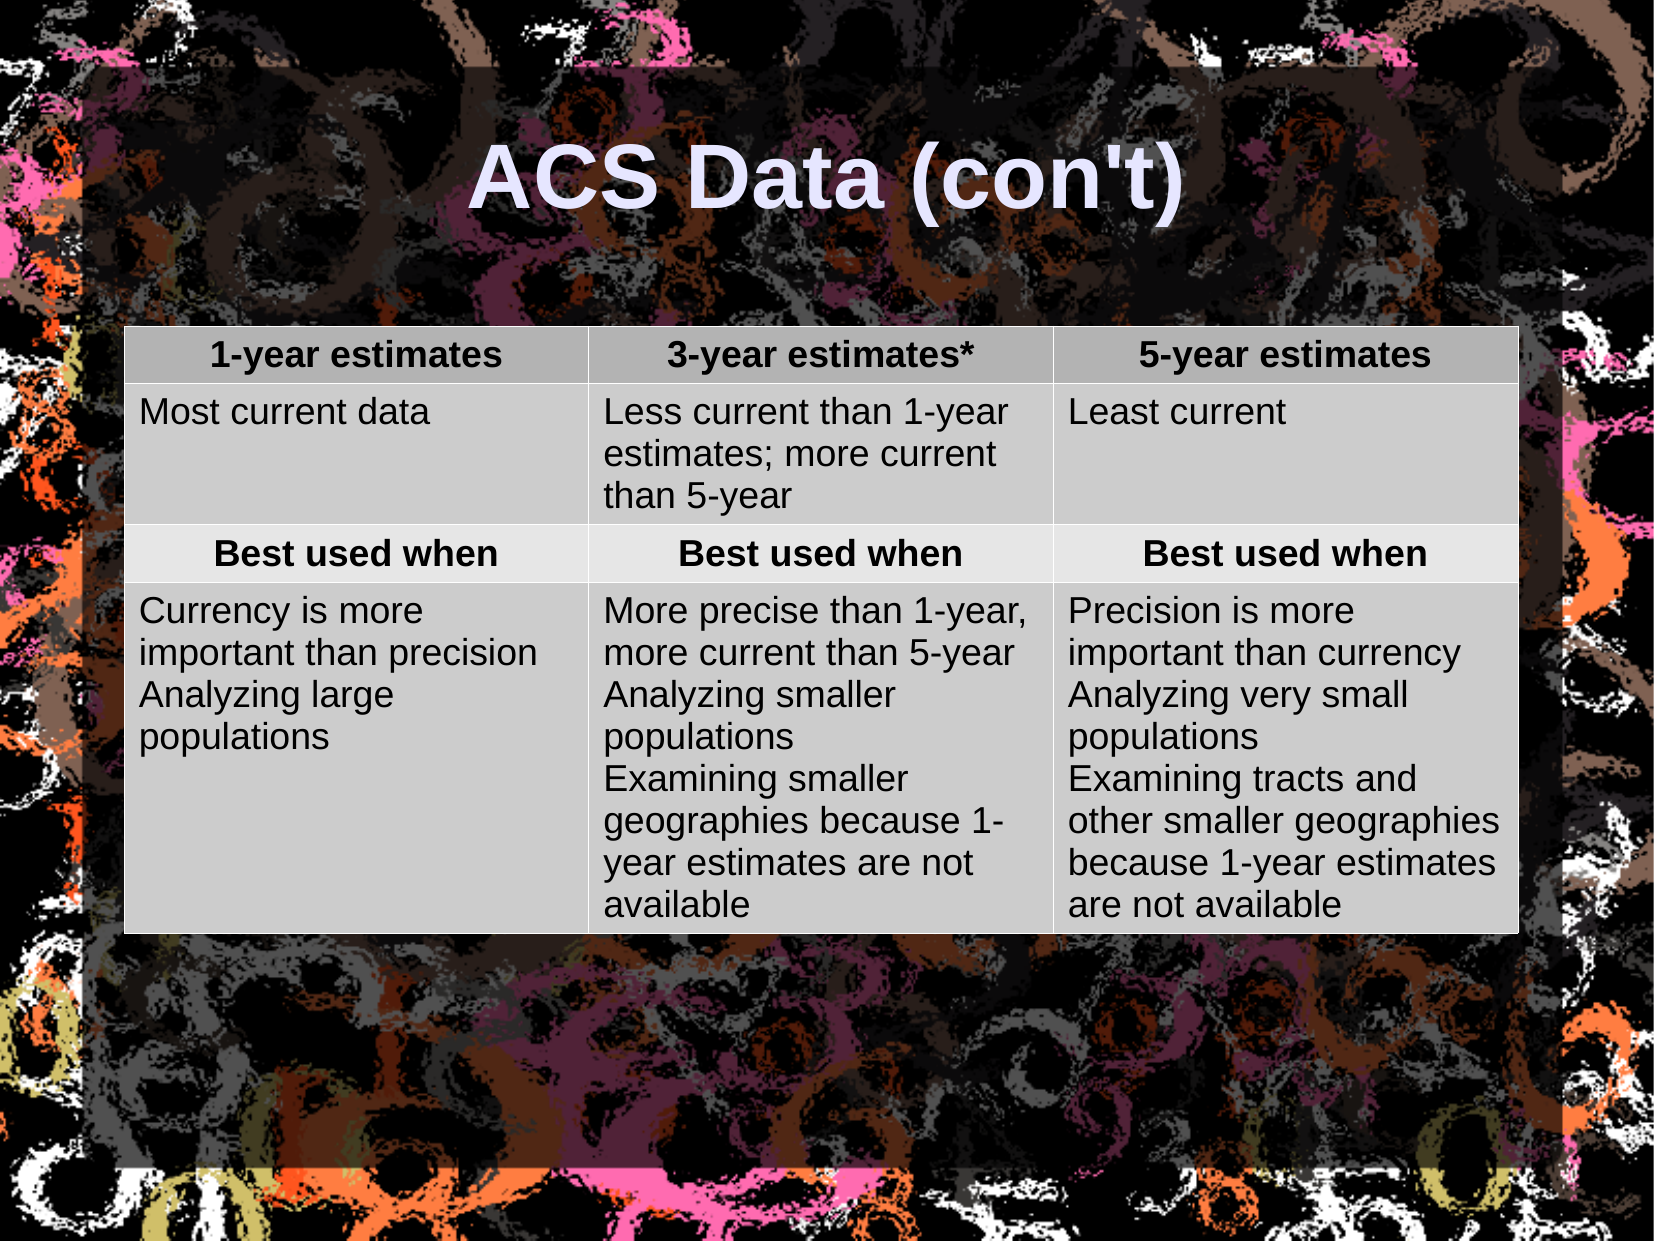

# ACS Data (con't)
| 1-year estimates | 3-year estimates\* | 5-year estimates |
| --- | --- | --- |
| Most current data | Less current than 1-year estimates; more current than 5-year | Least current |
| Best used when | Best used when | Best used when |
| Currency is more important than precision Analyzing large populations | More precise than 1-year, more current than 5-year Analyzing smaller populations Examining smaller geographies because 1-year estimates are not available | Precision is more important than currency Analyzing very small populations Examining tracts and other smaller geographies because 1-year estimates are not available |